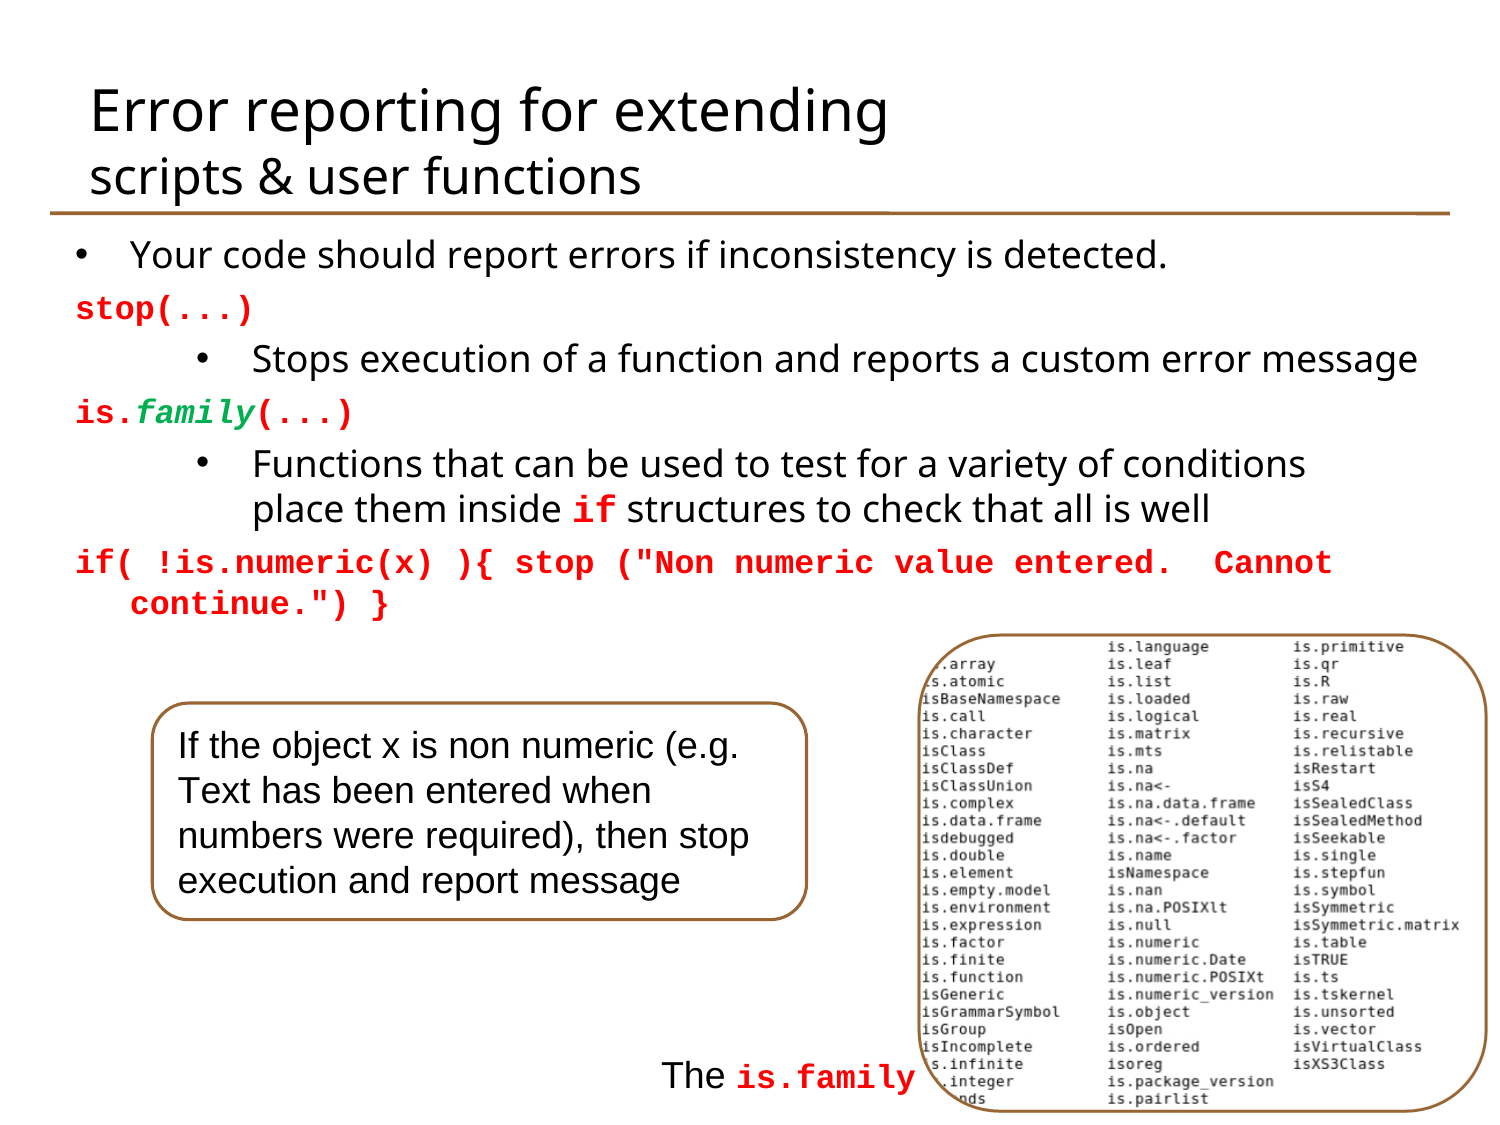

Error reporting for extending
scripts & user functions
Your code should report errors if inconsistency is detected.
stop(...)
Stops execution of a function and reports a custom error message
is.family(...)
Functions that can be used to test for a variety of conditions 	place them inside if structures to check that all is well
if( !is.numeric(x) ){ stop ("Non numeric value entered. Cannot continue.") }
If the object x is non numeric (e.g. Text has been entered when numbers were required), then stop execution and report message
The is.family